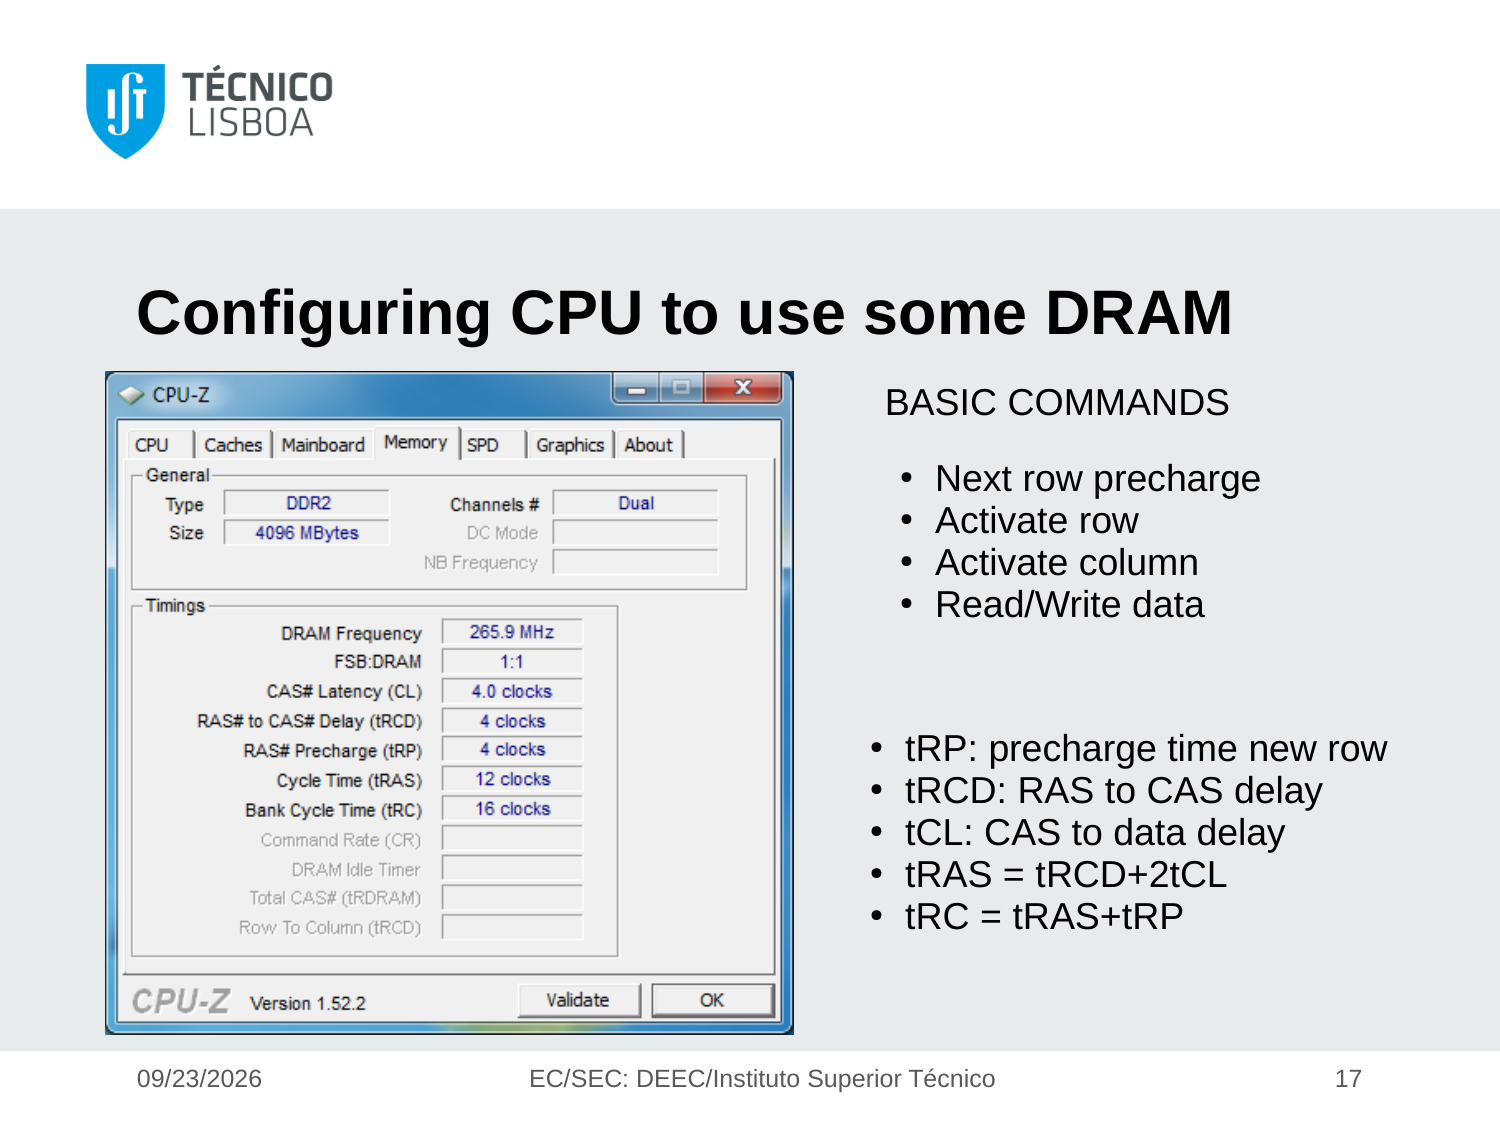

# Configuring CPU to use some DRAM
BASIC COMMANDS
Next row precharge
Activate row
Activate column
Read/Write data
tRP: precharge time new row
tRCD: RAS to CAS delay
tCL: CAS to data delay
tRAS = tRCD+2tCL
tRC = tRAS+tRP
EC/SEC: DEEC/Instituto Superior Técnico